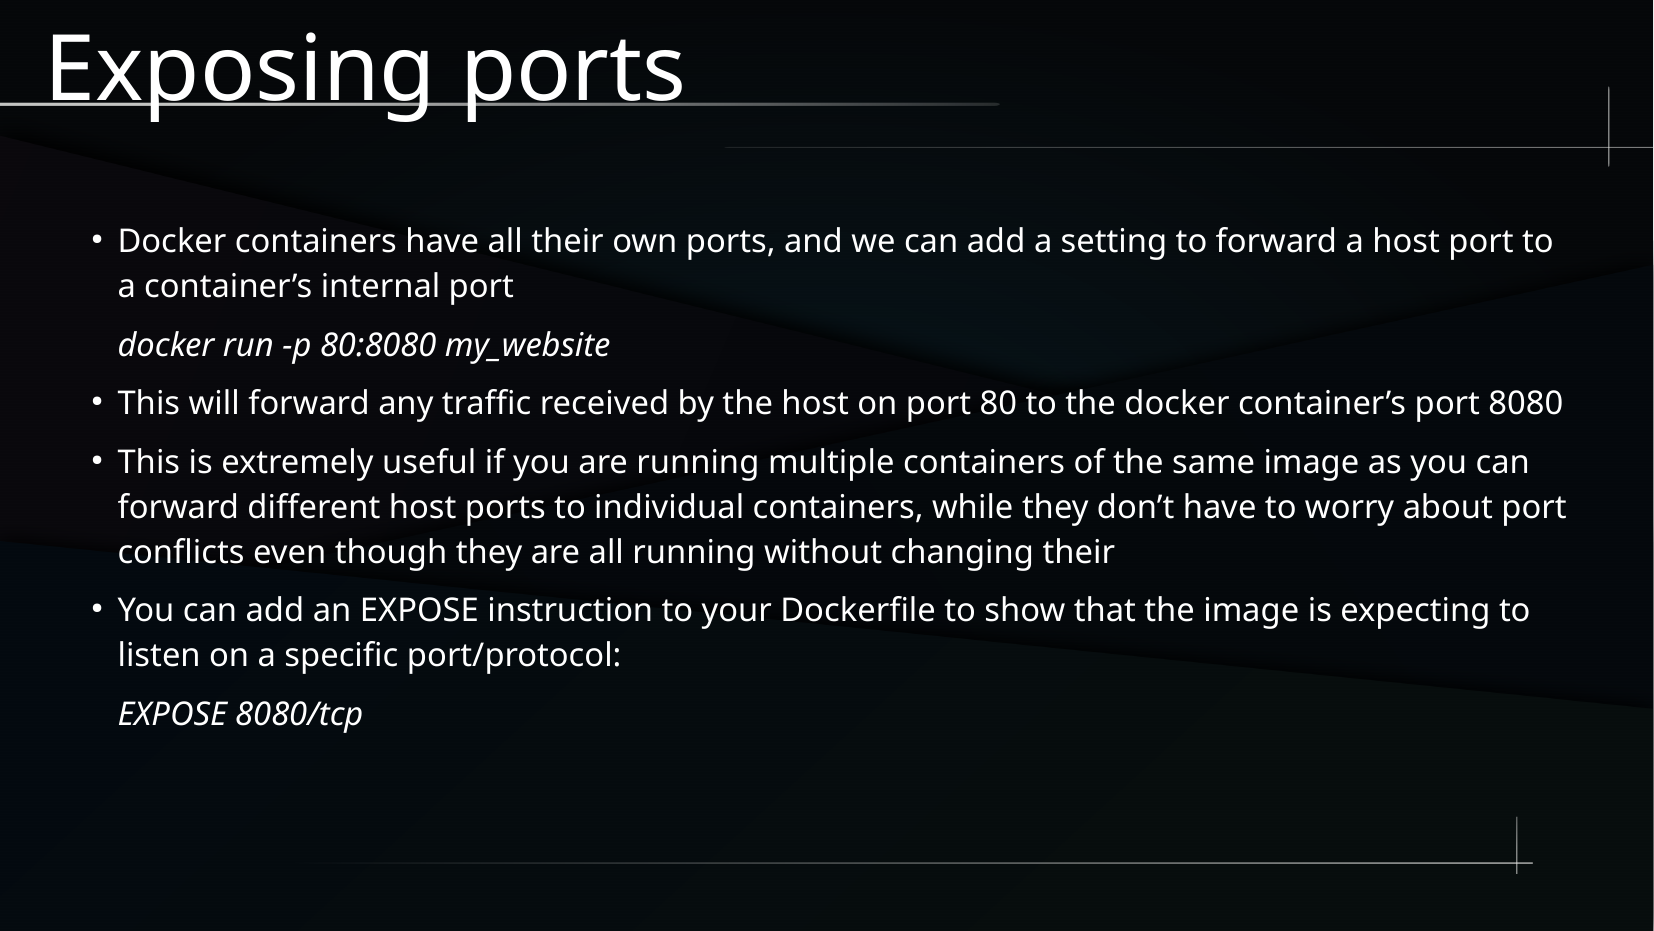

# Exposing ports
Docker containers have all their own ports, and we can add a setting to forward a host port to a container’s internal port
docker run -p 80:8080 my_website
This will forward any traffic received by the host on port 80 to the docker container’s port 8080
This is extremely useful if you are running multiple containers of the same image as you can forward different host ports to individual containers, while they don’t have to worry about port conflicts even though they are all running without changing their
You can add an EXPOSE instruction to your Dockerfile to show that the image is expecting to listen on a specific port/protocol:
EXPOSE 8080/tcp